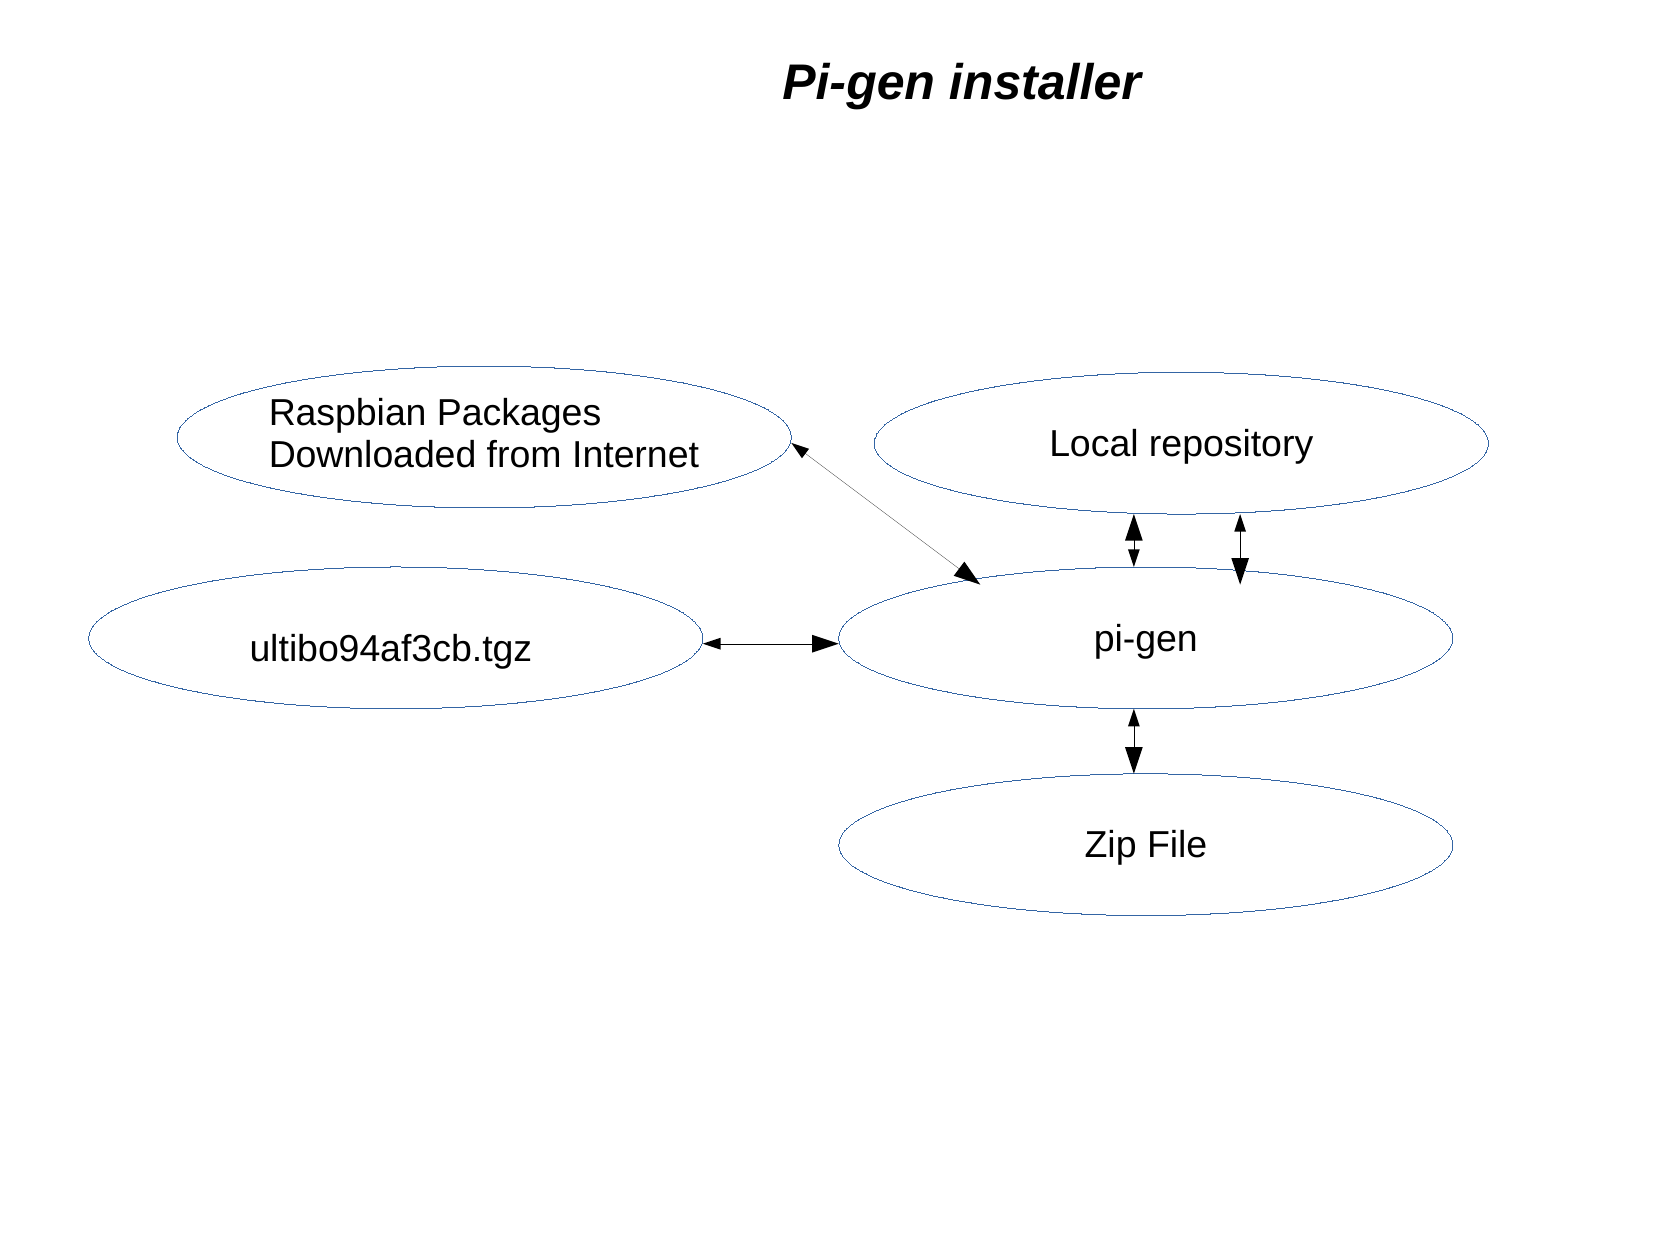

Pi-gen installer
Local repository
Raspbian Packages
Downloaded from Internet
pi-gen
ultibo94af3cb.tgz
Zip File